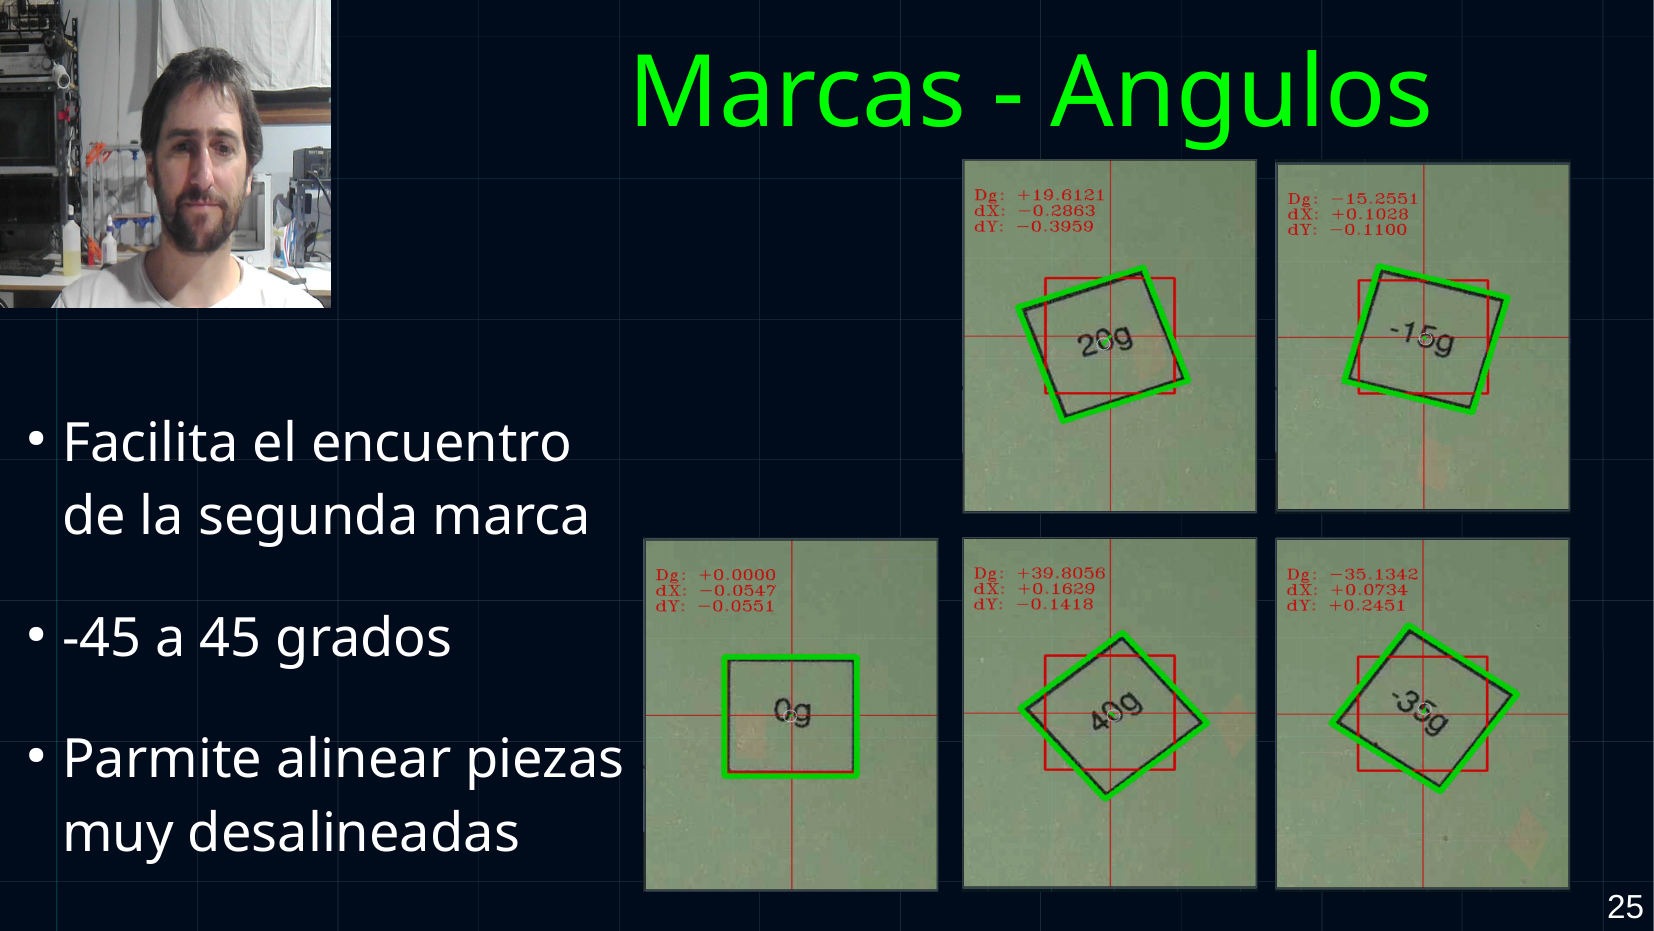

Marcas - Angulos
Facilita el encuentro de la segunda marca
-45 a 45 grados
Parmite alinear piezas muy desalineadas